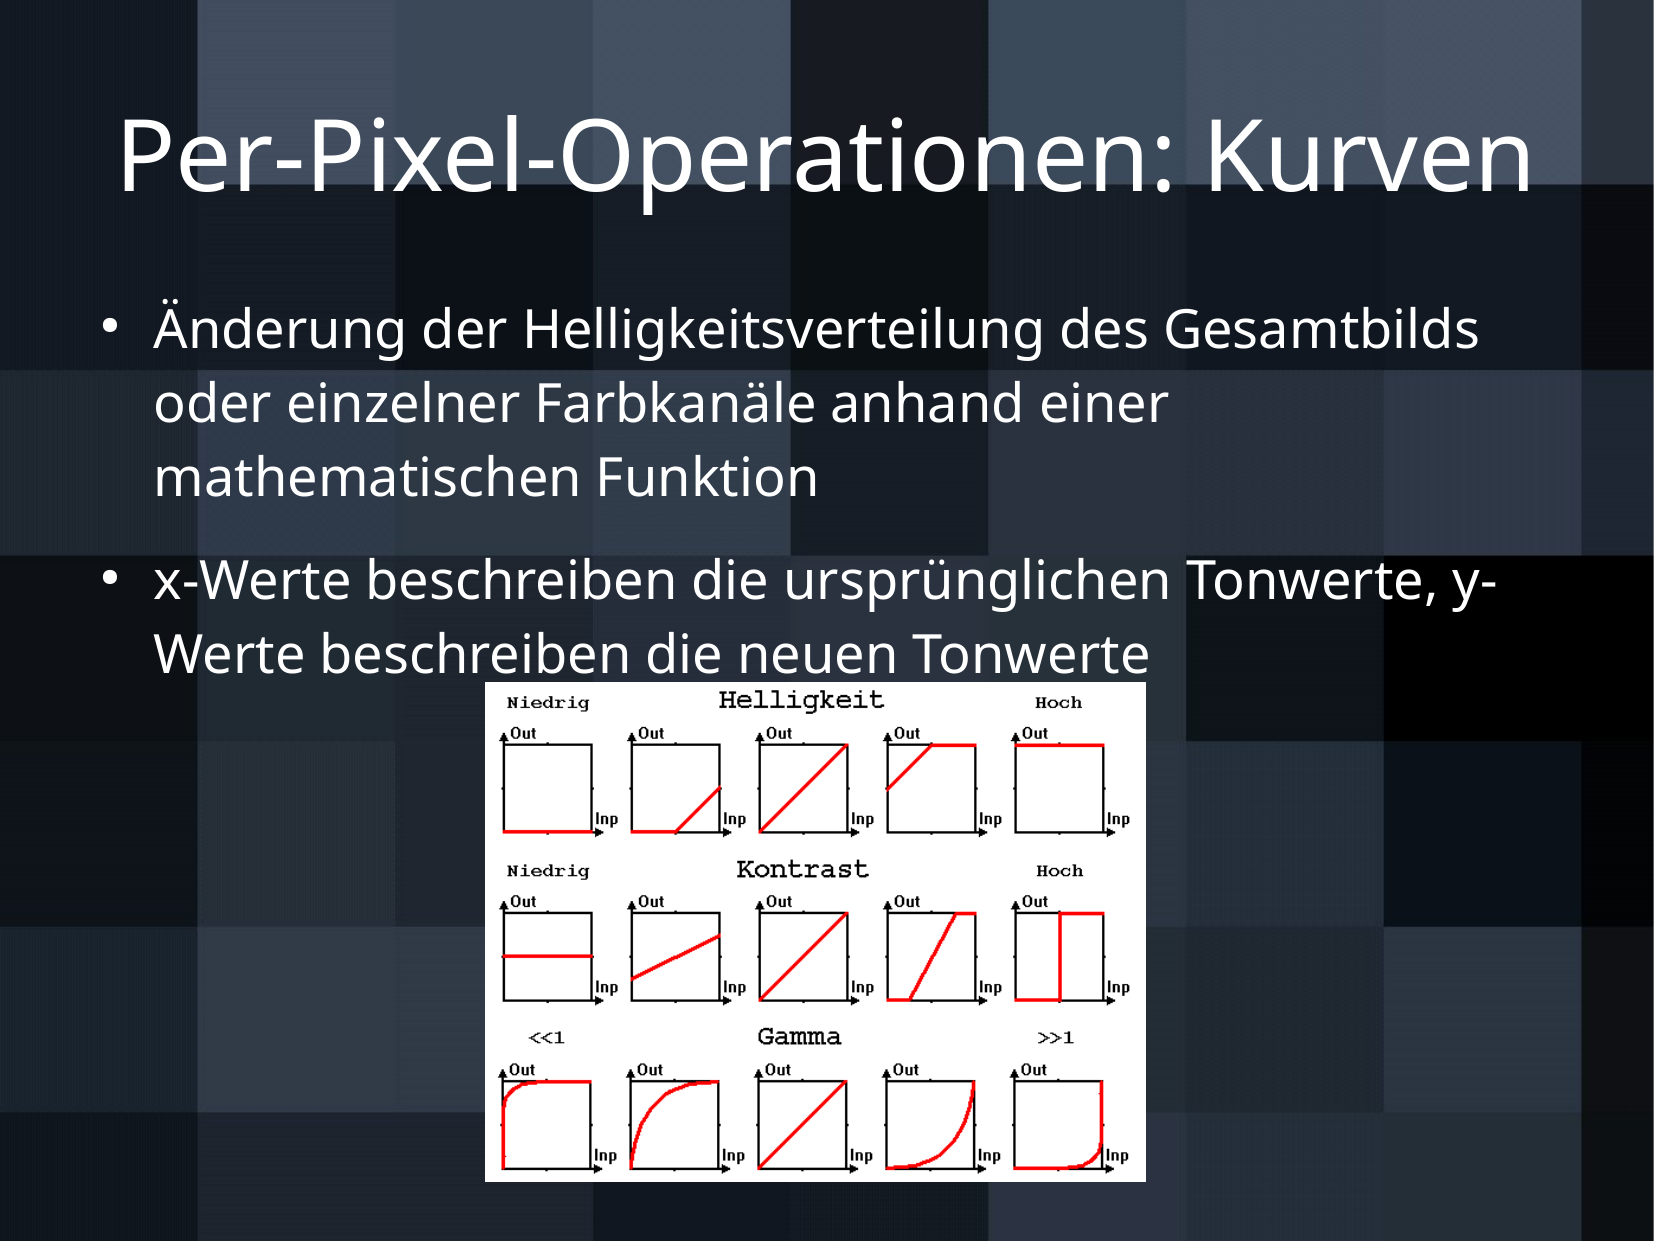

# Per-Pixel-Operationen: Kurven
Änderung der Helligkeitsverteilung des Gesamtbilds oder einzelner Farbkanäle anhand einer mathematischen Funktion
x-Werte beschreiben die ursprünglichen Tonwerte, y-Werte beschreiben die neuen Tonwerte